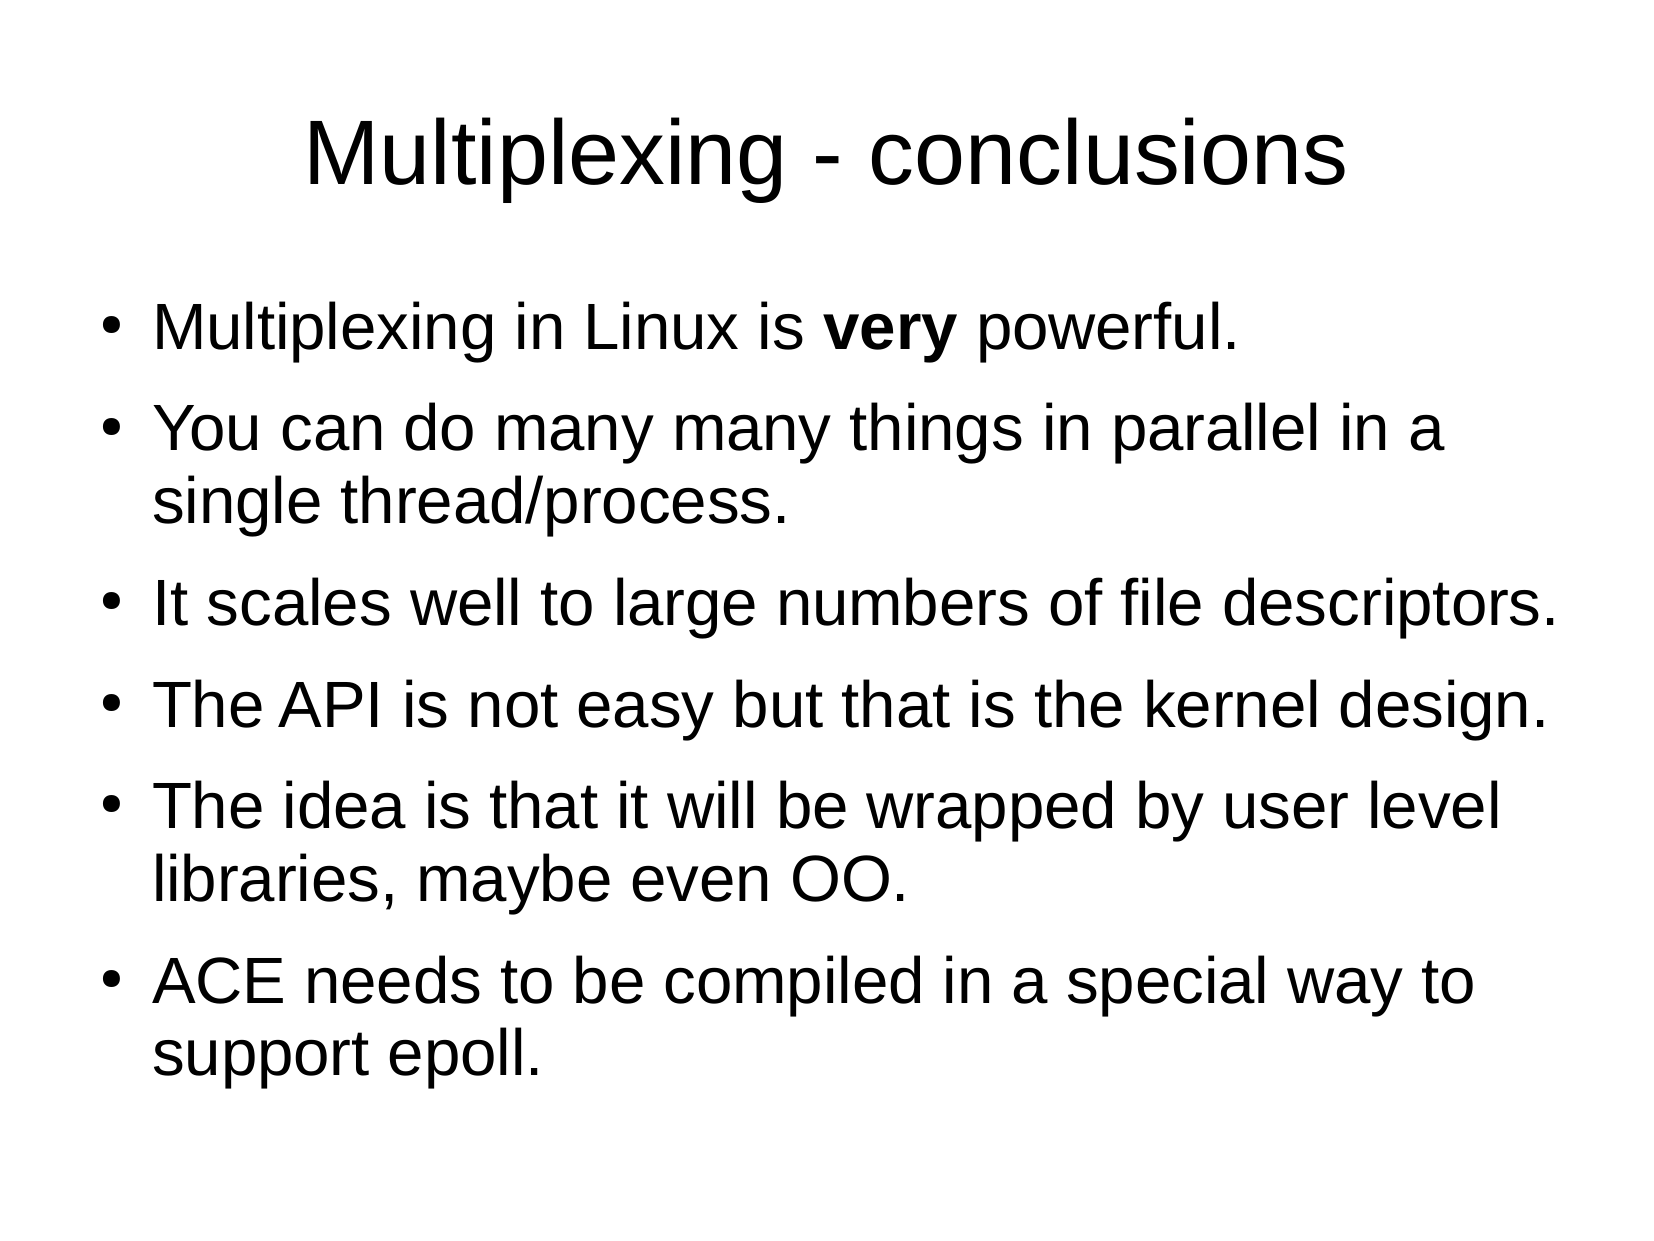

# Multiplexing - conclusions
Multiplexing in Linux is very powerful.
You can do many many things in parallel in a single thread/process.
It scales well to large numbers of file descriptors.
The API is not easy but that is the kernel design.
The idea is that it will be wrapped by user level libraries, maybe even OO.
ACE needs to be compiled in a special way to support epoll.